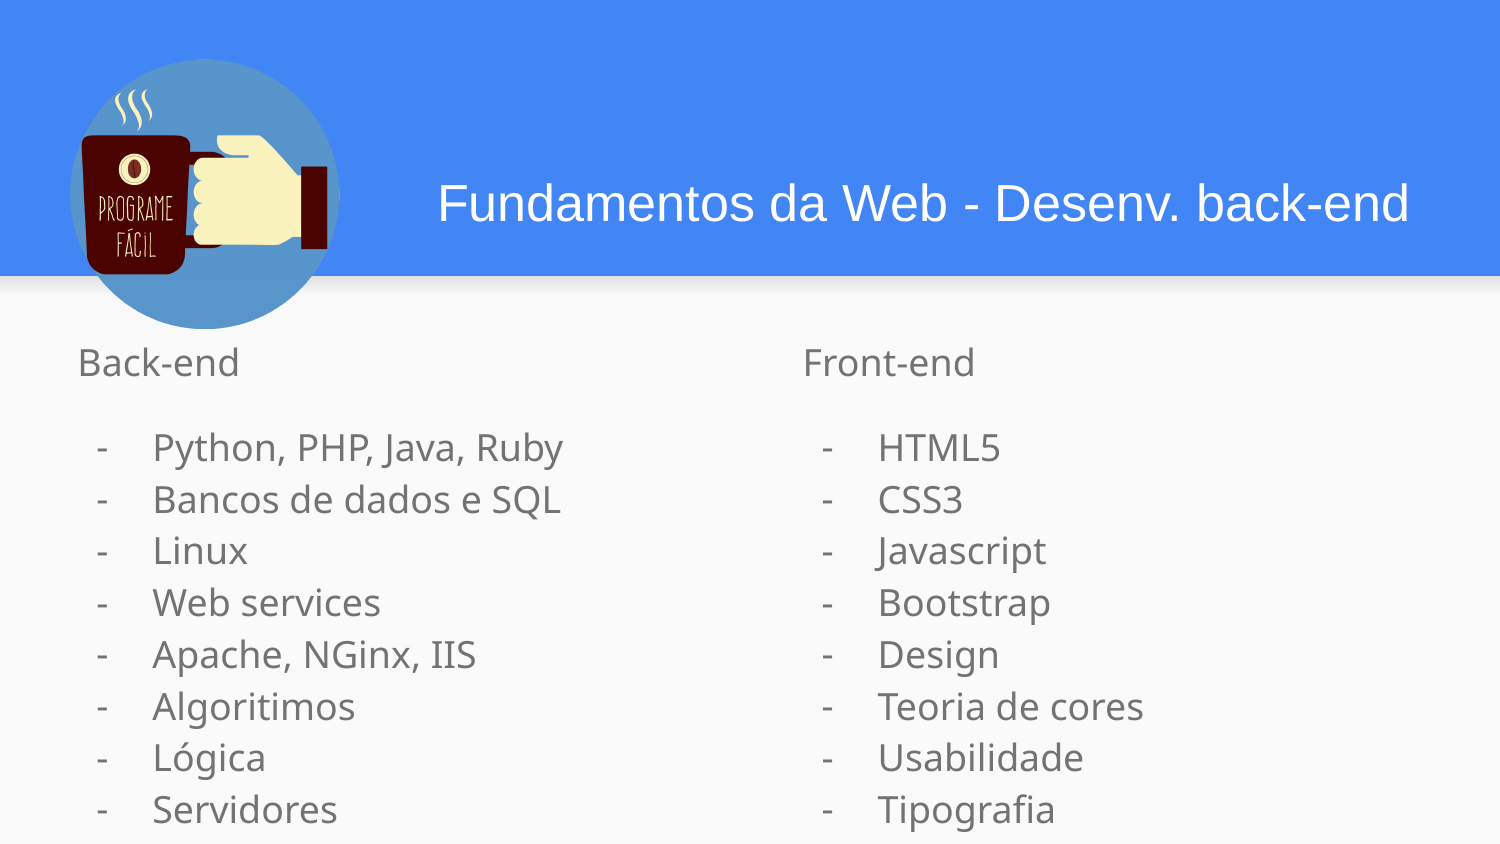

# Fundamentos da Web - Desenv. back-end
Back-end
Python, PHP, Java, Ruby
Bancos de dados e SQL
Linux
Web services
Apache, NGinx, IIS
Algoritimos
Lógica
Servidores
Front-end
HTML5
CSS3
Javascript
Bootstrap
Design
Teoria de cores
Usabilidade
Tipografia